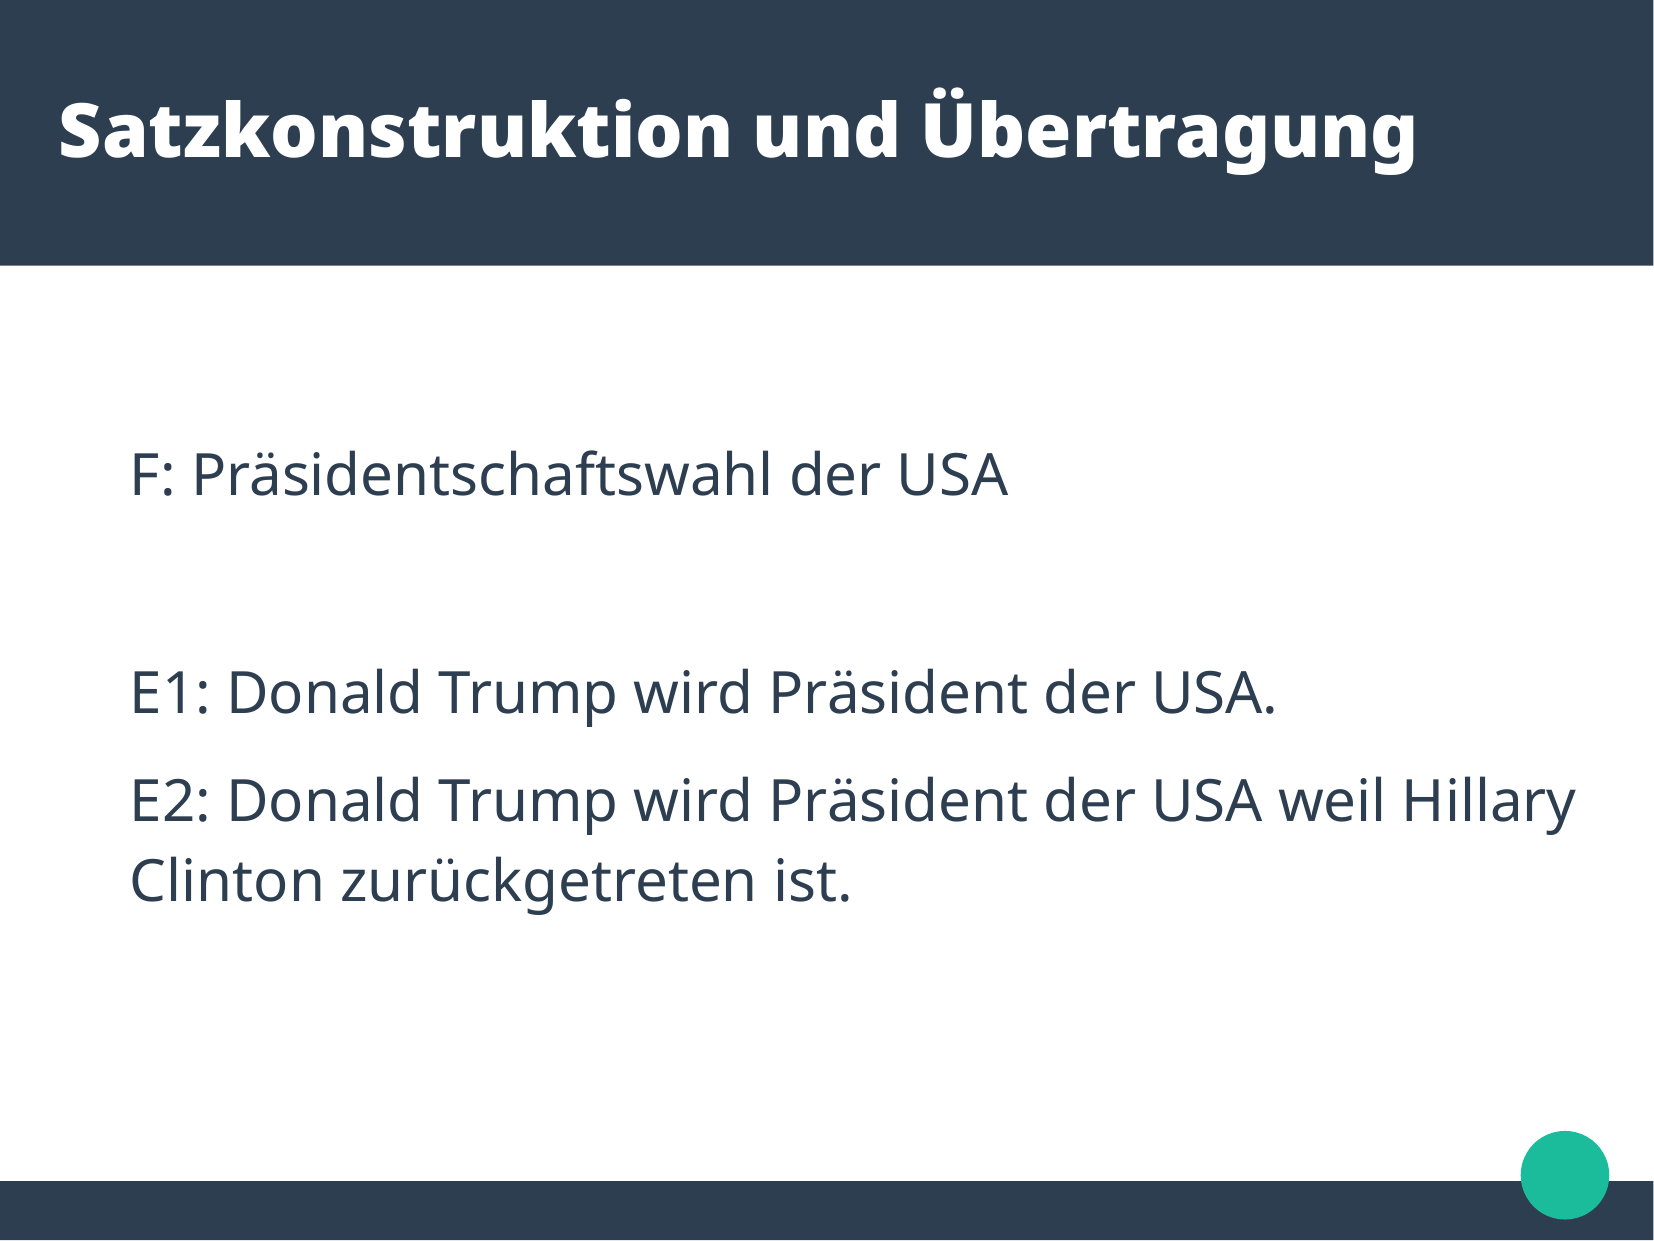

# Satzkonstruktion und Übertragung
F: Präsidentschaftswahl der USA
E1: Donald Trump wird Präsident der USA.
E2: Donald Trump wird Präsident der USA weil Hillary Clinton zurückgetreten ist.